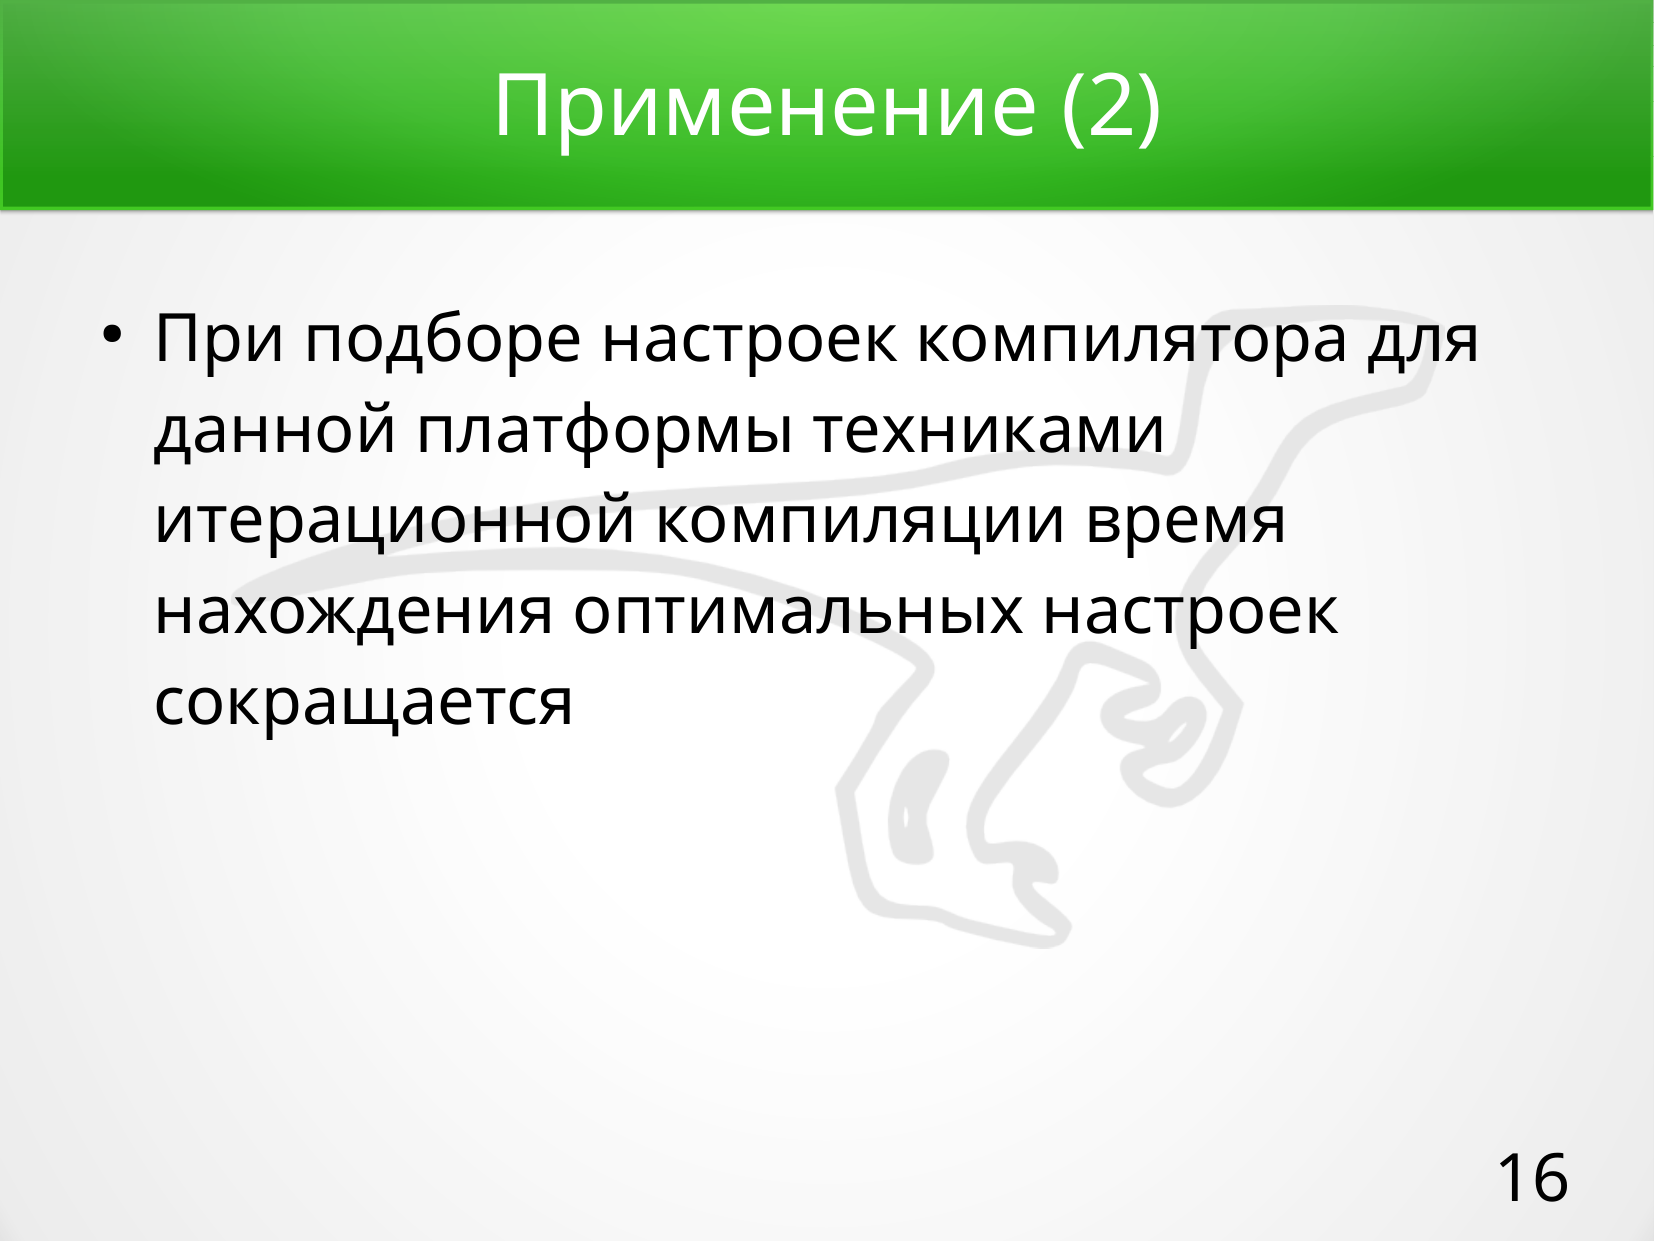

# Применение (2)
При подборе настроек компилятора для данной платформы техниками итерационной компиляции время нахождения оптимальных настроек сокращается
16